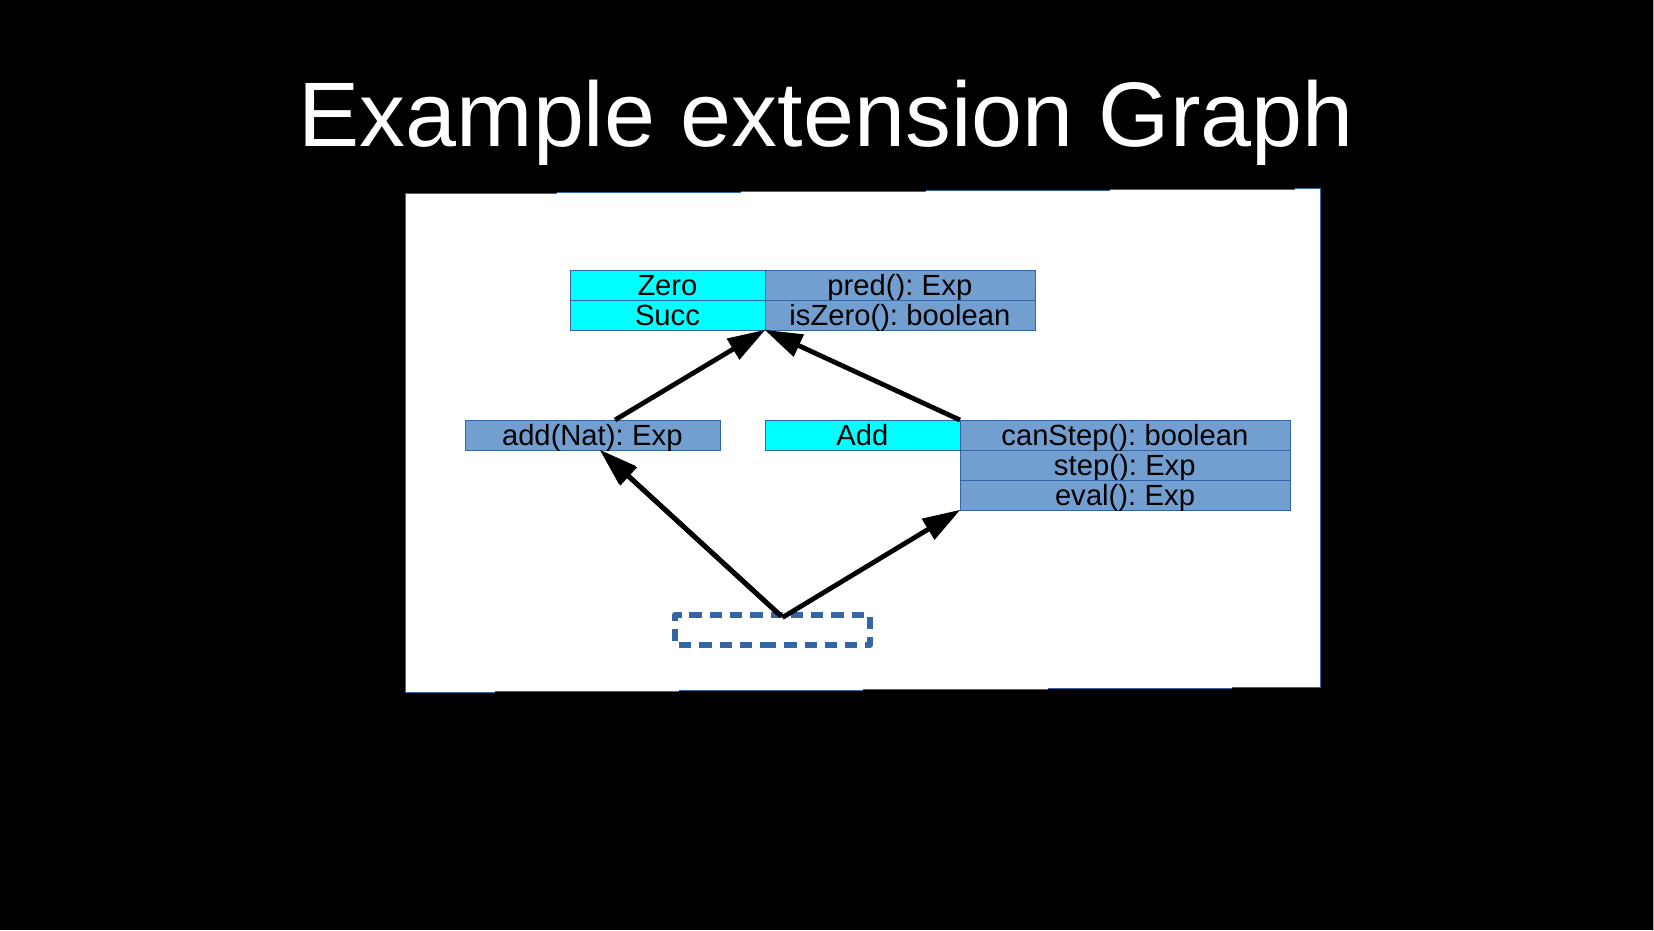

# Example extension Graph
Zero
pred(): Exp
Succ
isZero(): boolean
add(Nat): Exp
Add
canStep(): boolean
step(): Exp
eval(): Exp